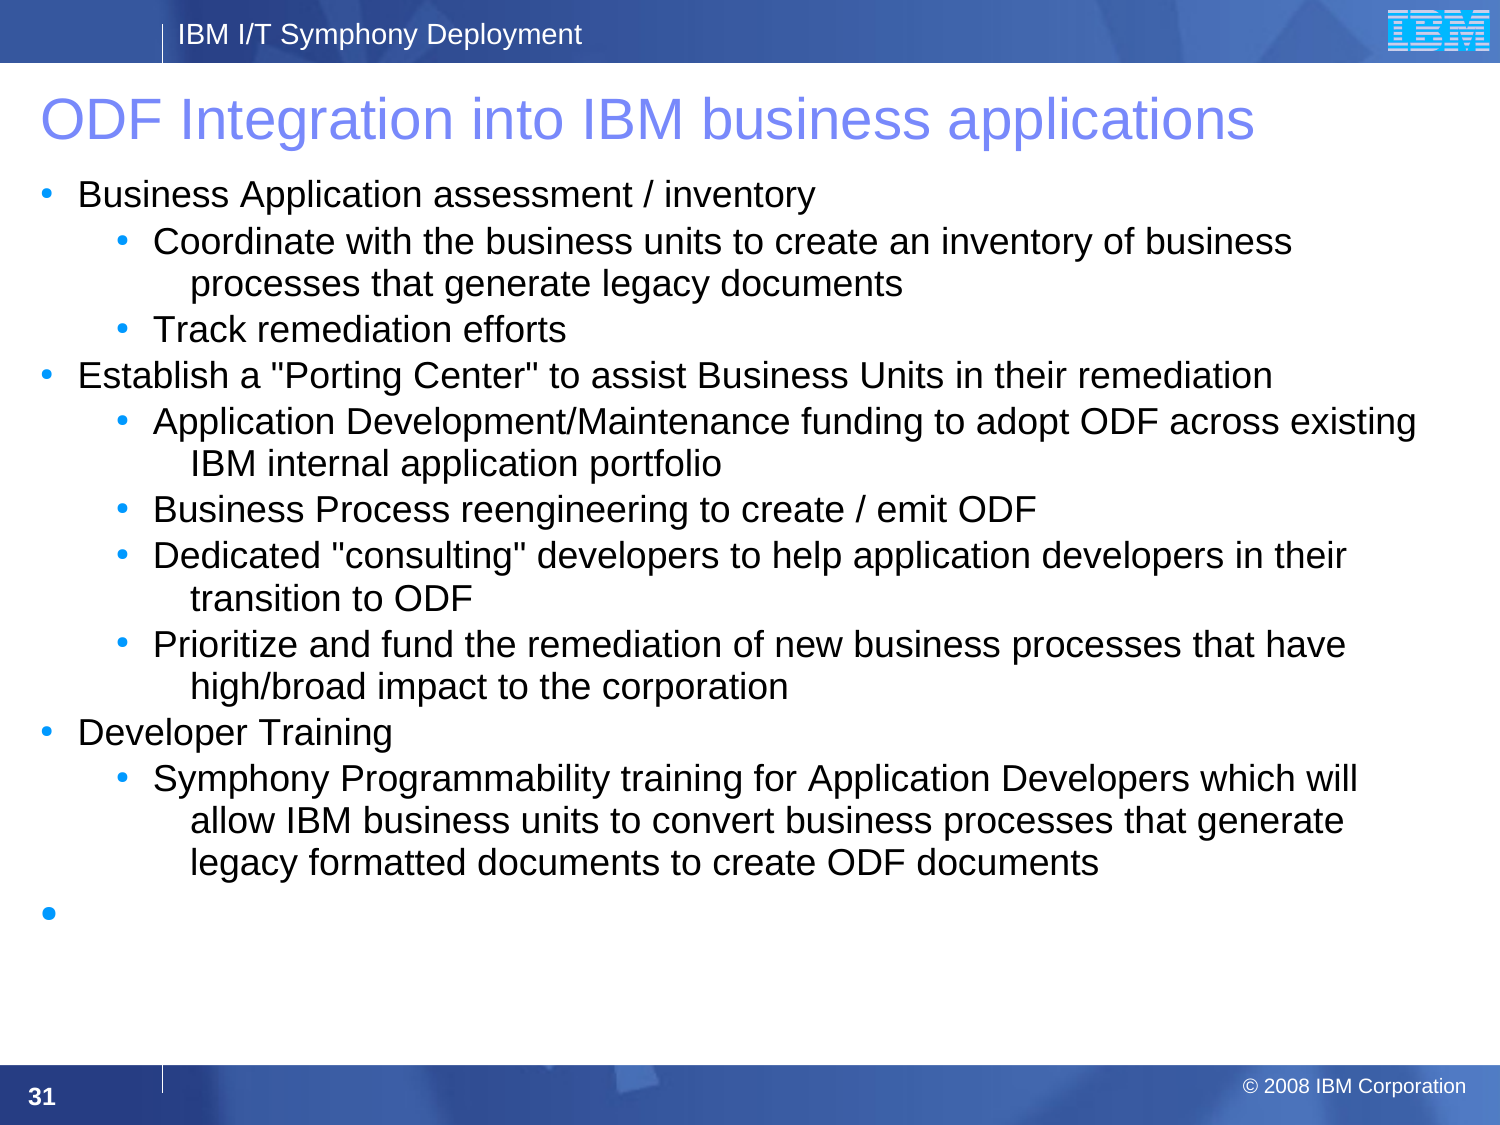

# ODF Integration into IBM business applications
Business Application assessment / inventory
Coordinate with the business units to create an inventory of business processes that generate legacy documents
Track remediation efforts
Establish a "Porting Center" to assist Business Units in their remediation
Application Development/Maintenance funding to adopt ODF across existing IBM internal application portfolio
Business Process reengineering to create / emit ODF
Dedicated "consulting" developers to help application developers in their transition to ODF
Prioritize and fund the remediation of new business processes that have high/broad impact to the corporation
Developer Training
Symphony Programmability training for Application Developers which will allow IBM business units to convert business processes that generate legacy formatted documents to create ODF documents